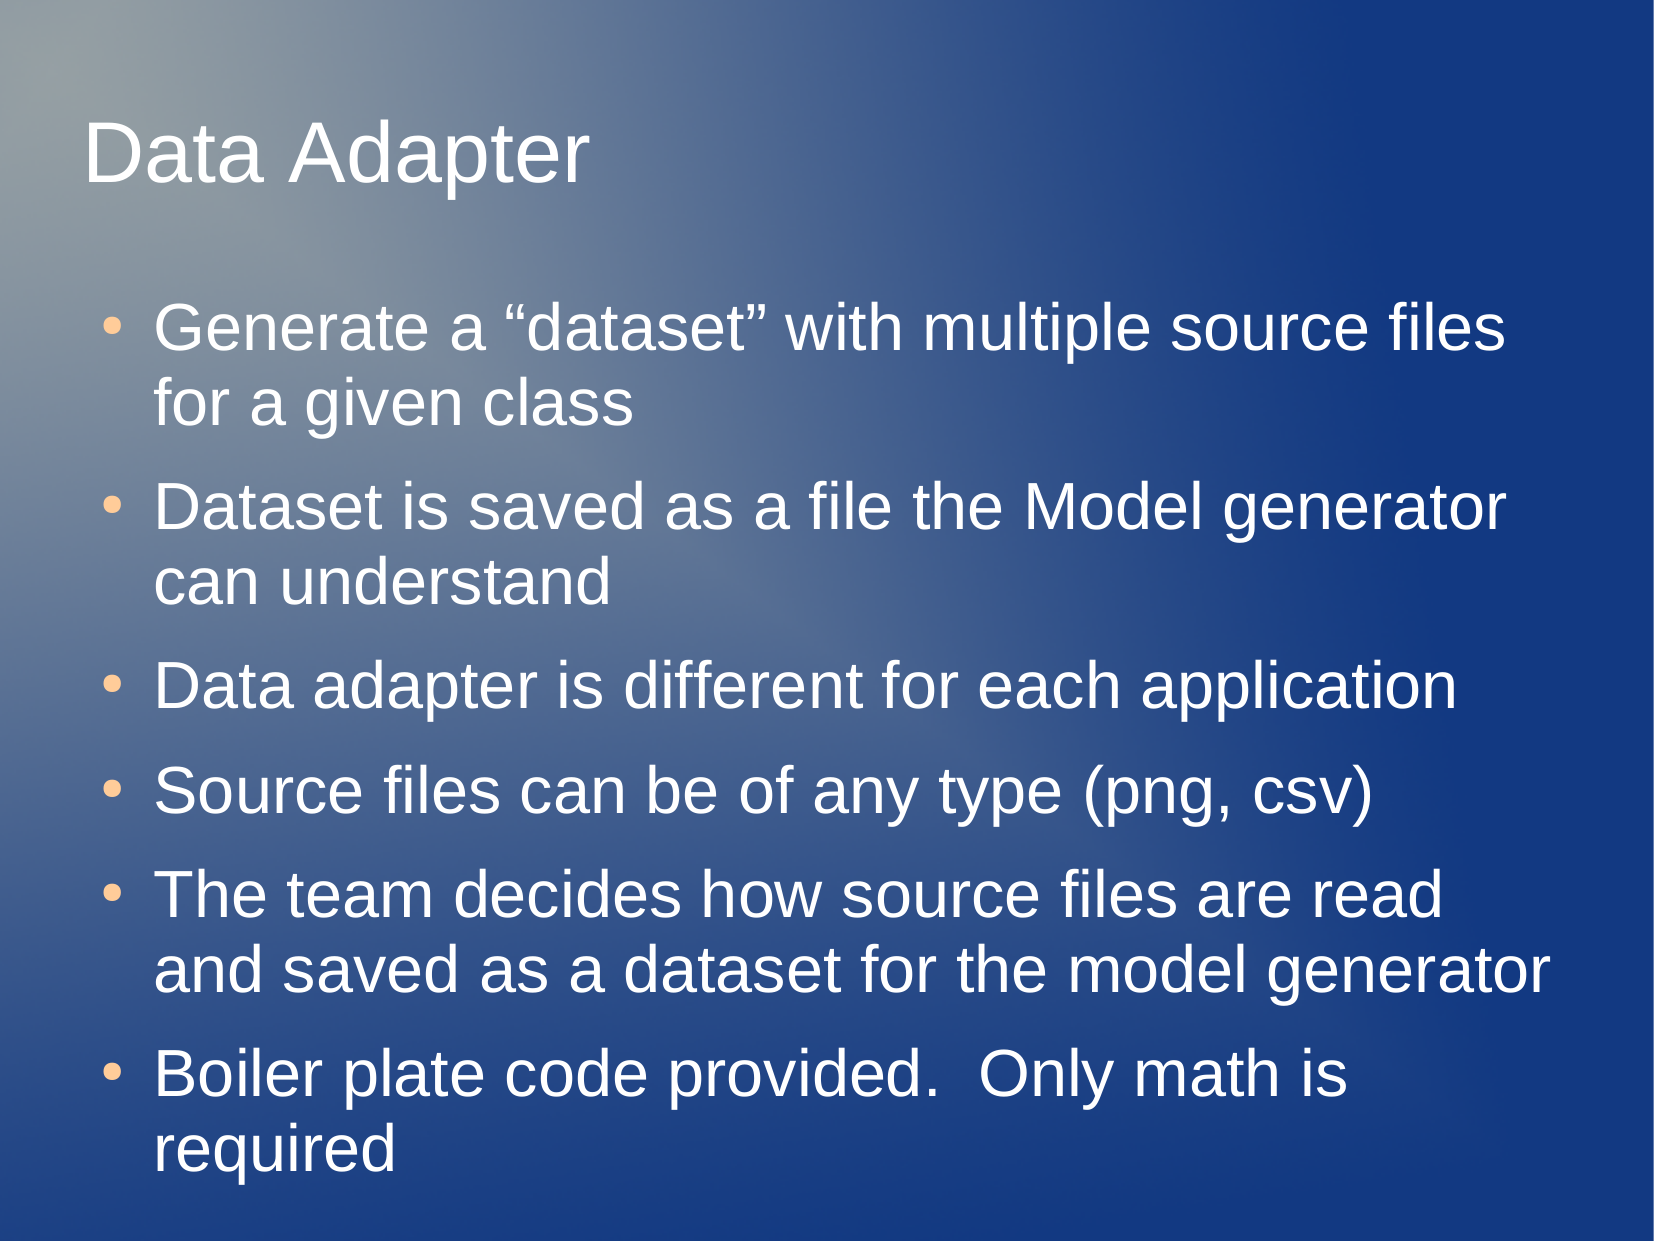

# Data Adapter
Generate a “dataset” with multiple source files for a given class
Dataset is saved as a file the Model generator can understand
Data adapter is different for each application
Source files can be of any type (png, csv)
The team decides how source files are read and saved as a dataset for the model generator
Boiler plate code provided. Only math is required